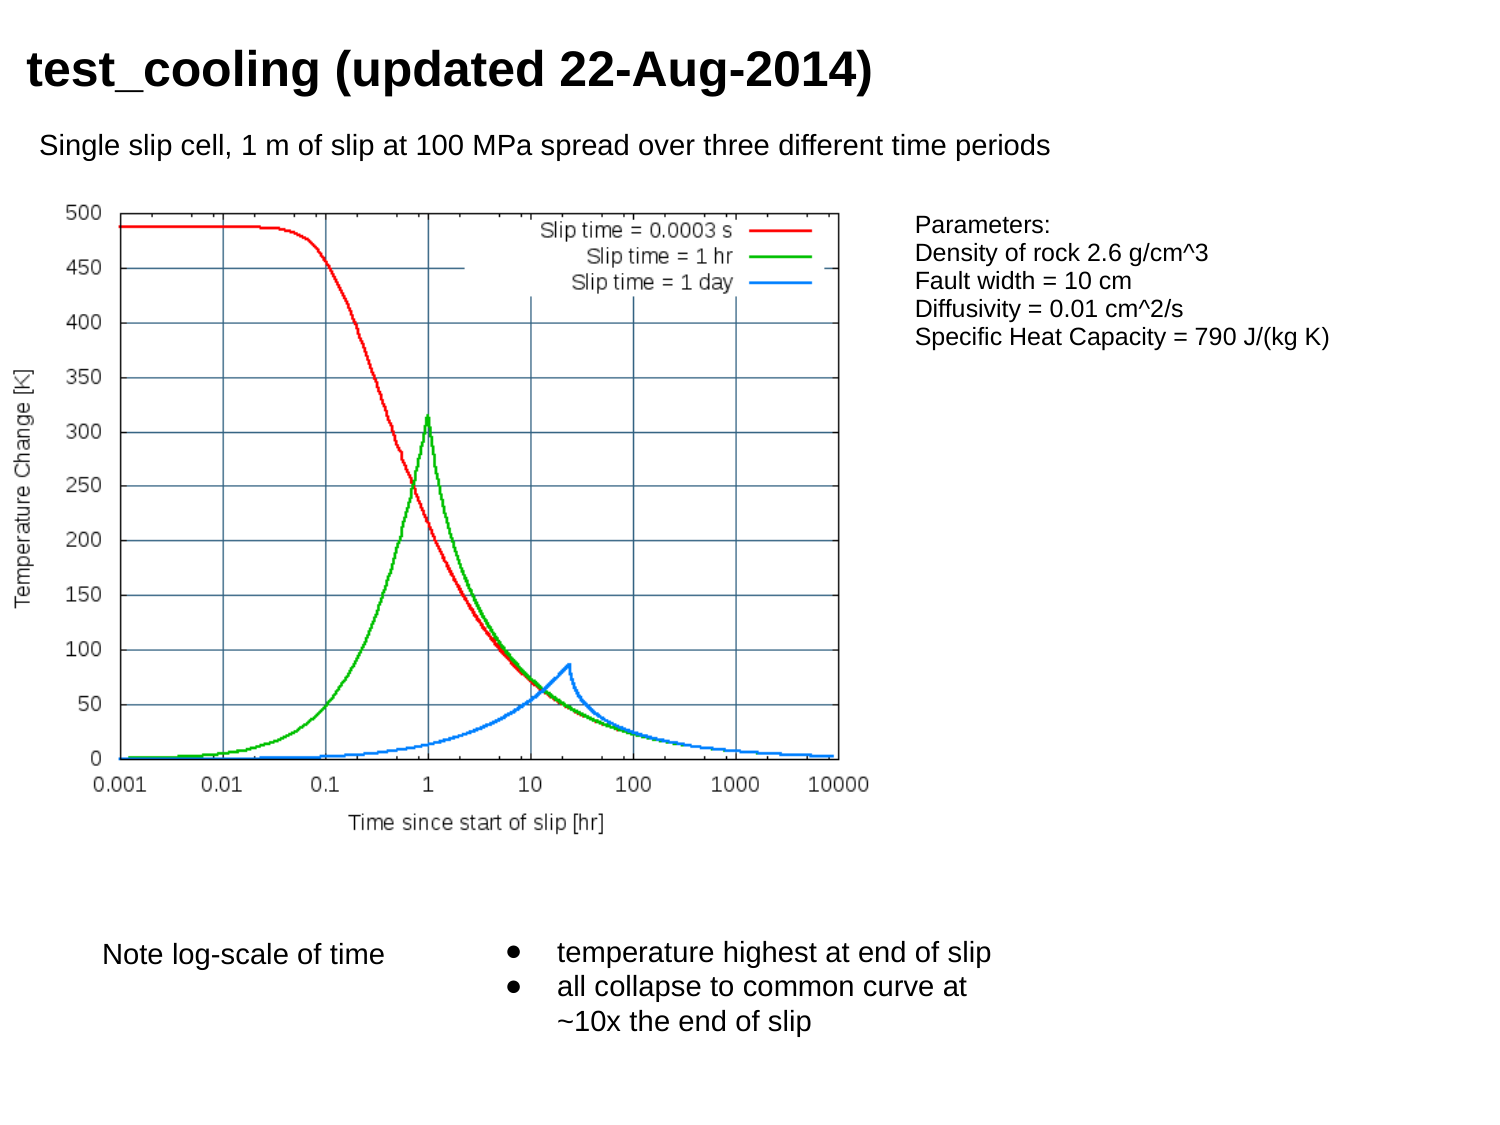

# test_cooling (updated 22-Aug-2014)
Single slip cell, 1 m of slip at 100 MPa spread over three different time periods
Parameters:
Density of rock 2.6 g/cm^3
Fault width = 10 cm
Diffusivity = 0.01 cm^2/s
Specific Heat Capacity = 790 J/(kg K)
temperature highest at end of slip
all collapse to common curve at ~10x the end of slip
Note log-scale of time